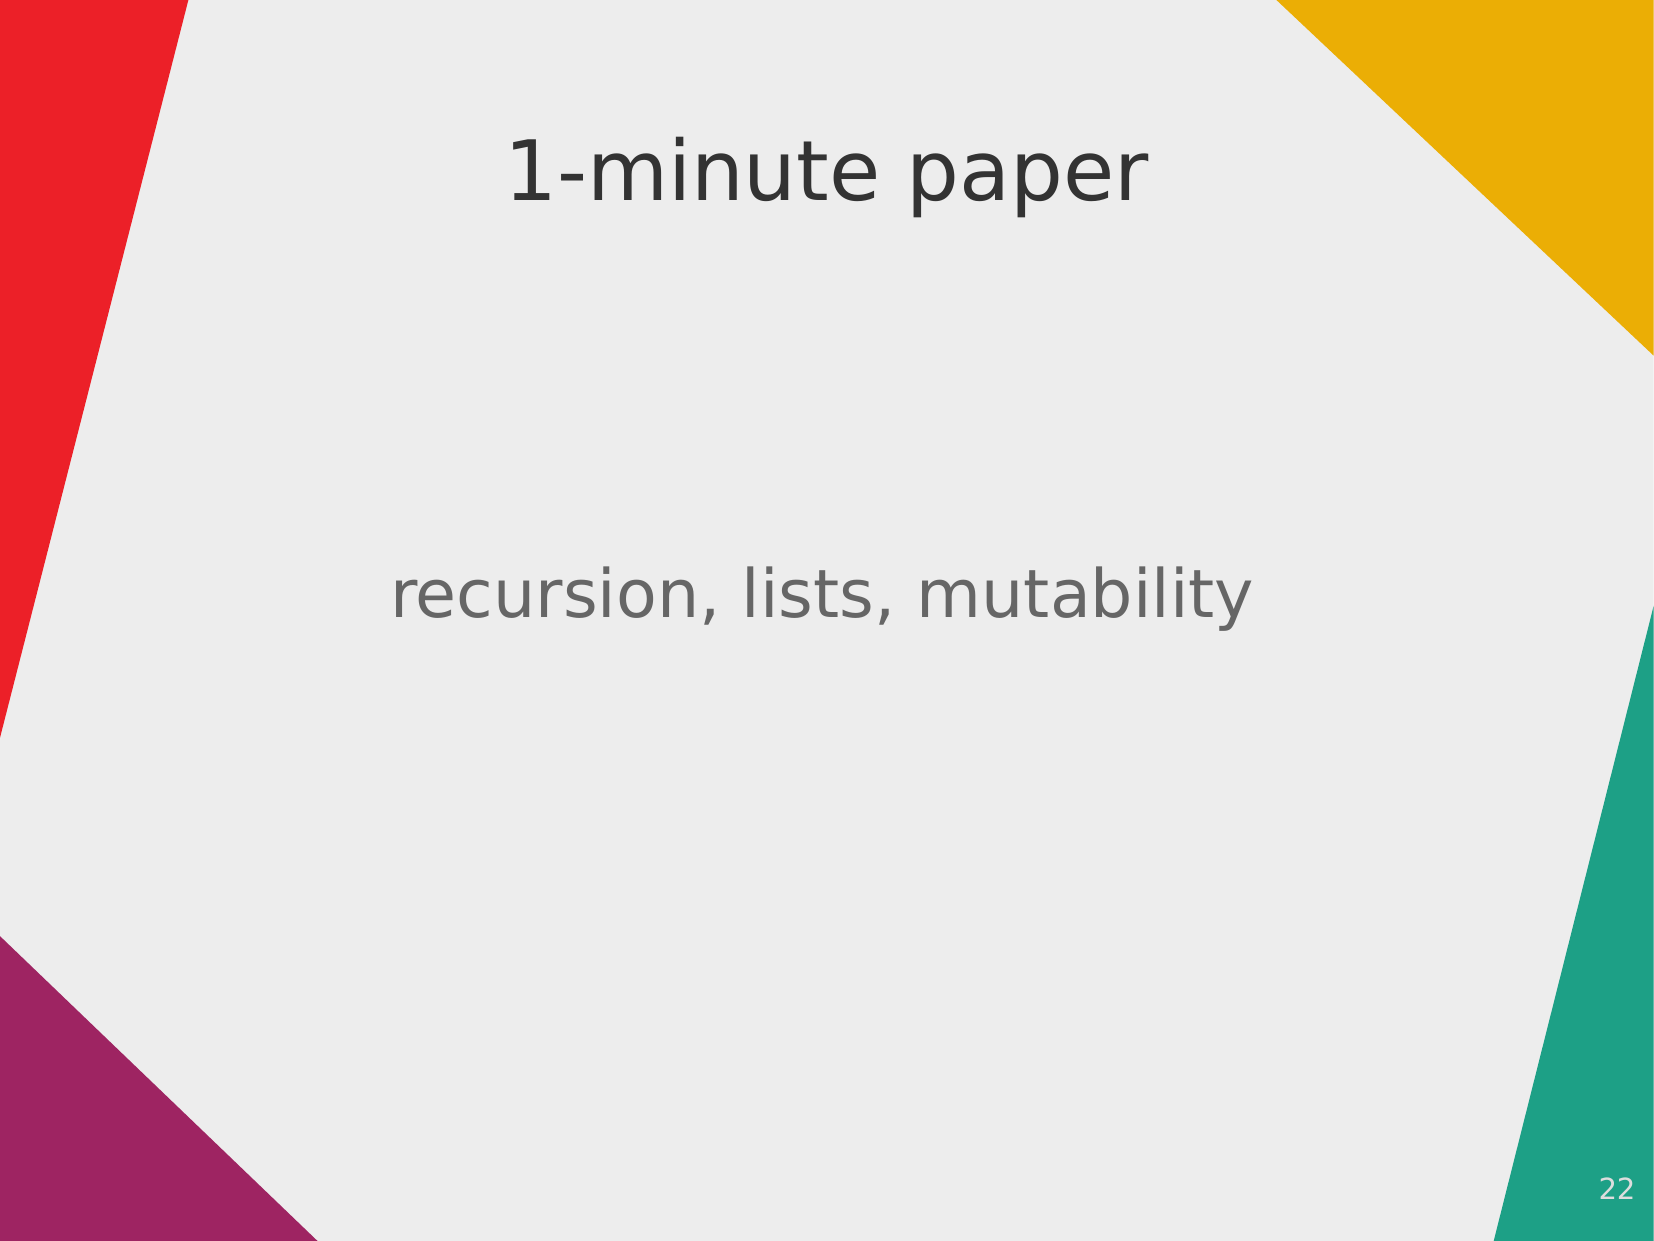

# 1-minute paper
recursion, lists, mutability
22